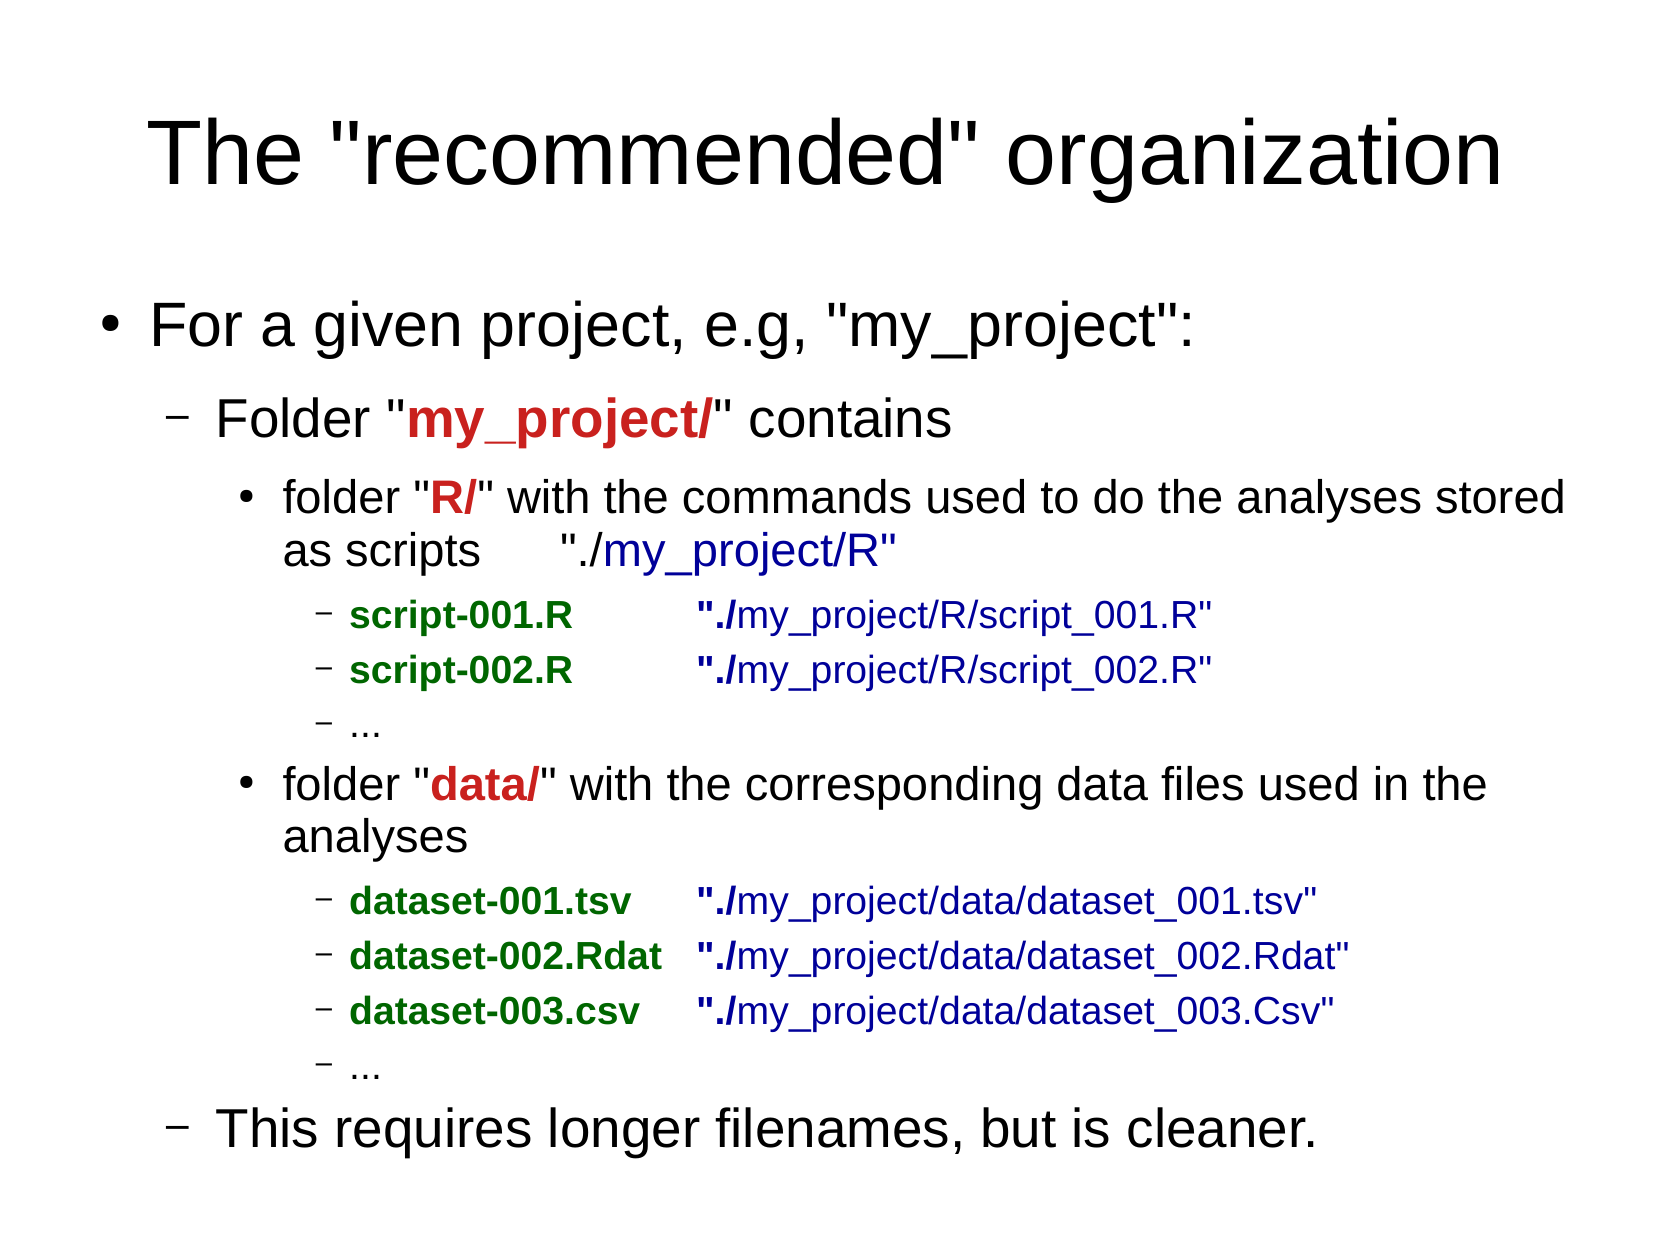

# The "recommended" organization
For a given project, e.g, "my_project":
Folder "my_project/" contains
folder "R/" with the commands used to do the analyses stored as scripts		"./my_project/R"
script-001.R		"./my_project/R/script_001.R"
script-002.R		"./my_project/R/script_002.R"
...
folder "data/" with the corresponding data files used in the analyses
dataset-001.tsv	"./my_project/data/dataset_001.tsv"
dataset-002.Rdat	"./my_project/data/dataset_002.Rdat"
dataset-003.csv	"./my_project/data/dataset_003.Csv"
...
This requires longer filenames, but is cleaner.